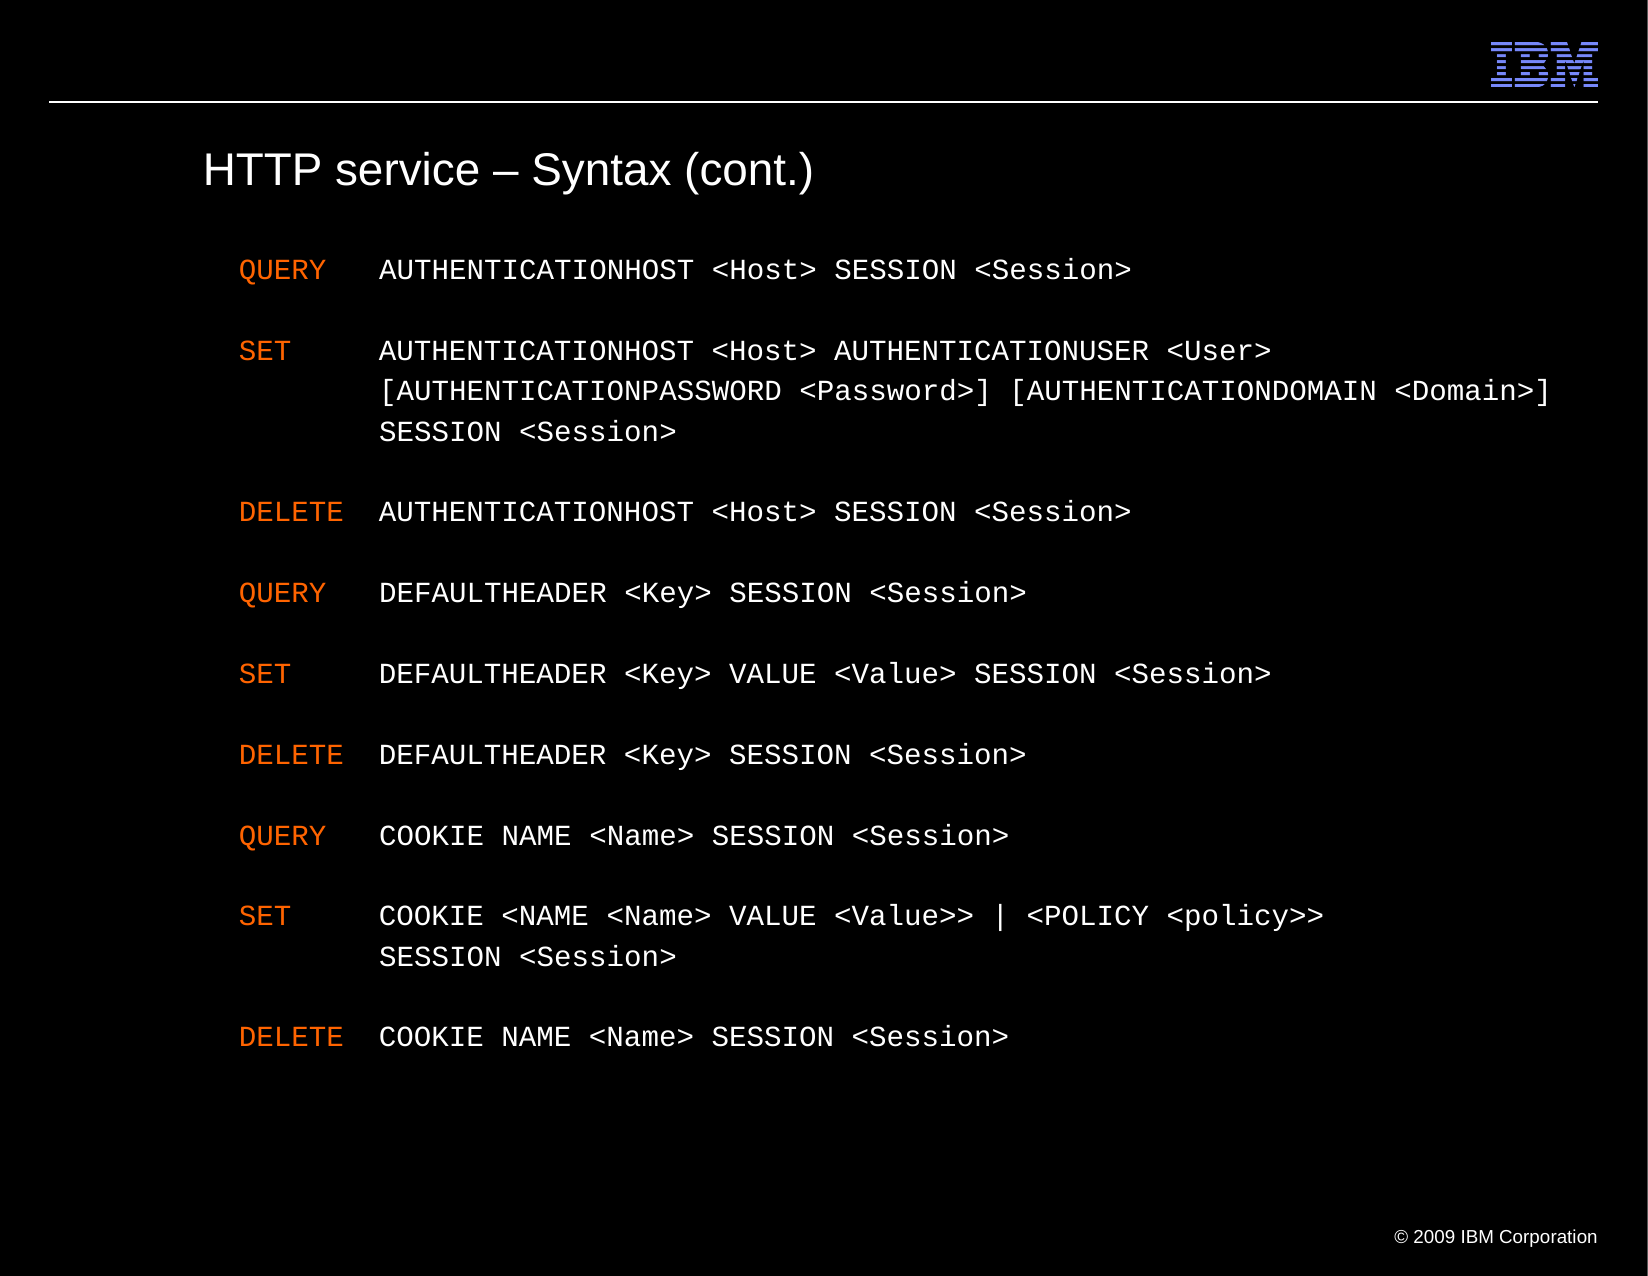

# HTTP service – Syntax (cont.)
QUERY AUTHENTICATIONHOST <Host> SESSION <Session>
SET AUTHENTICATIONHOST <Host> AUTHENTICATIONUSER <User>
 [AUTHENTICATIONPASSWORD <Password>] [AUTHENTICATIONDOMAIN <Domain>]
 SESSION <Session>
DELETE AUTHENTICATIONHOST <Host> SESSION <Session>
QUERY DEFAULTHEADER <Key> SESSION <Session>
SET DEFAULTHEADER <Key> VALUE <Value> SESSION <Session>
DELETE DEFAULTHEADER <Key> SESSION <Session>
QUERY COOKIE NAME <Name> SESSION <Session>
SET COOKIE <NAME <Name> VALUE <Value>> | <POLICY <policy>>
 SESSION <Session>
DELETE COOKIE NAME <Name> SESSION <Session>